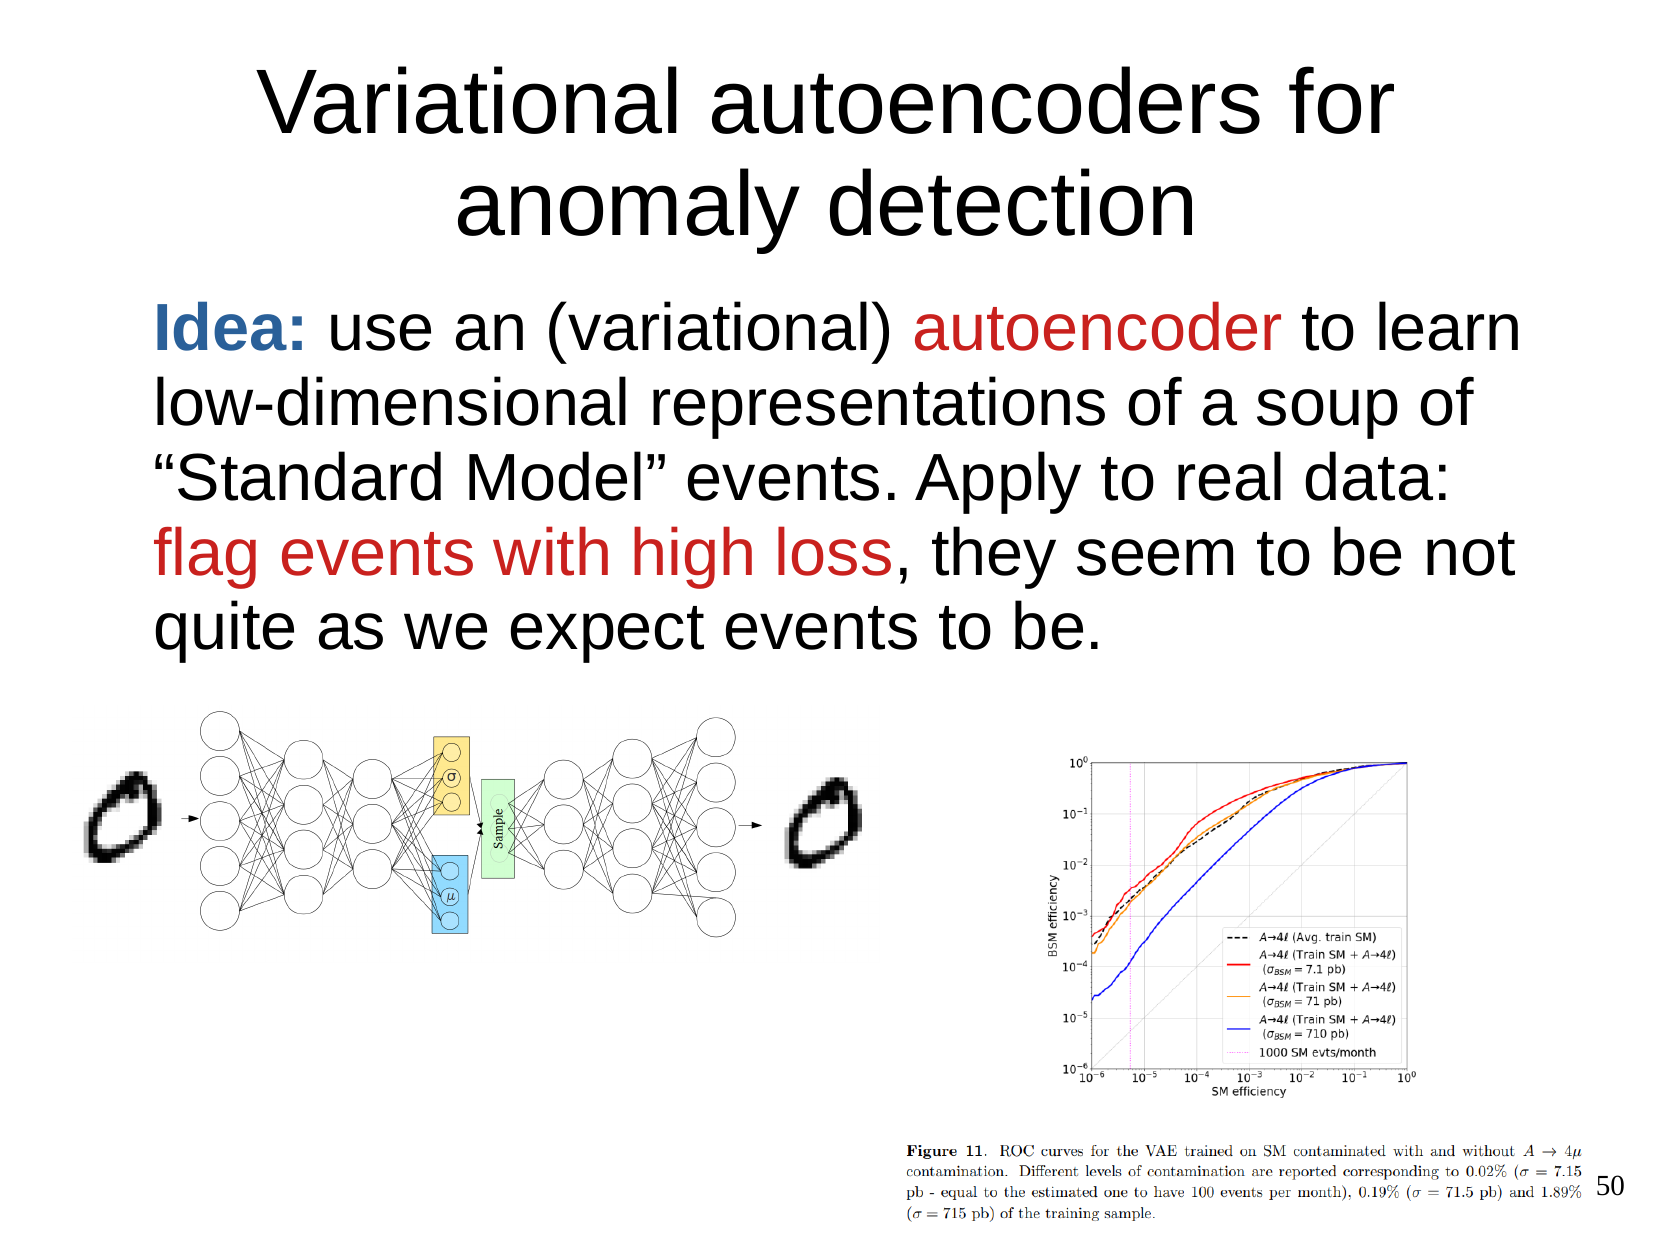

# Variational autoencoders for anomaly detection
Idea: use an (variational) autoencoder to learn low-dimensional representations of a soup of “Standard Model” events. Apply to real data: flag events with high loss, they seem to be not quite as we expect events to be.
50